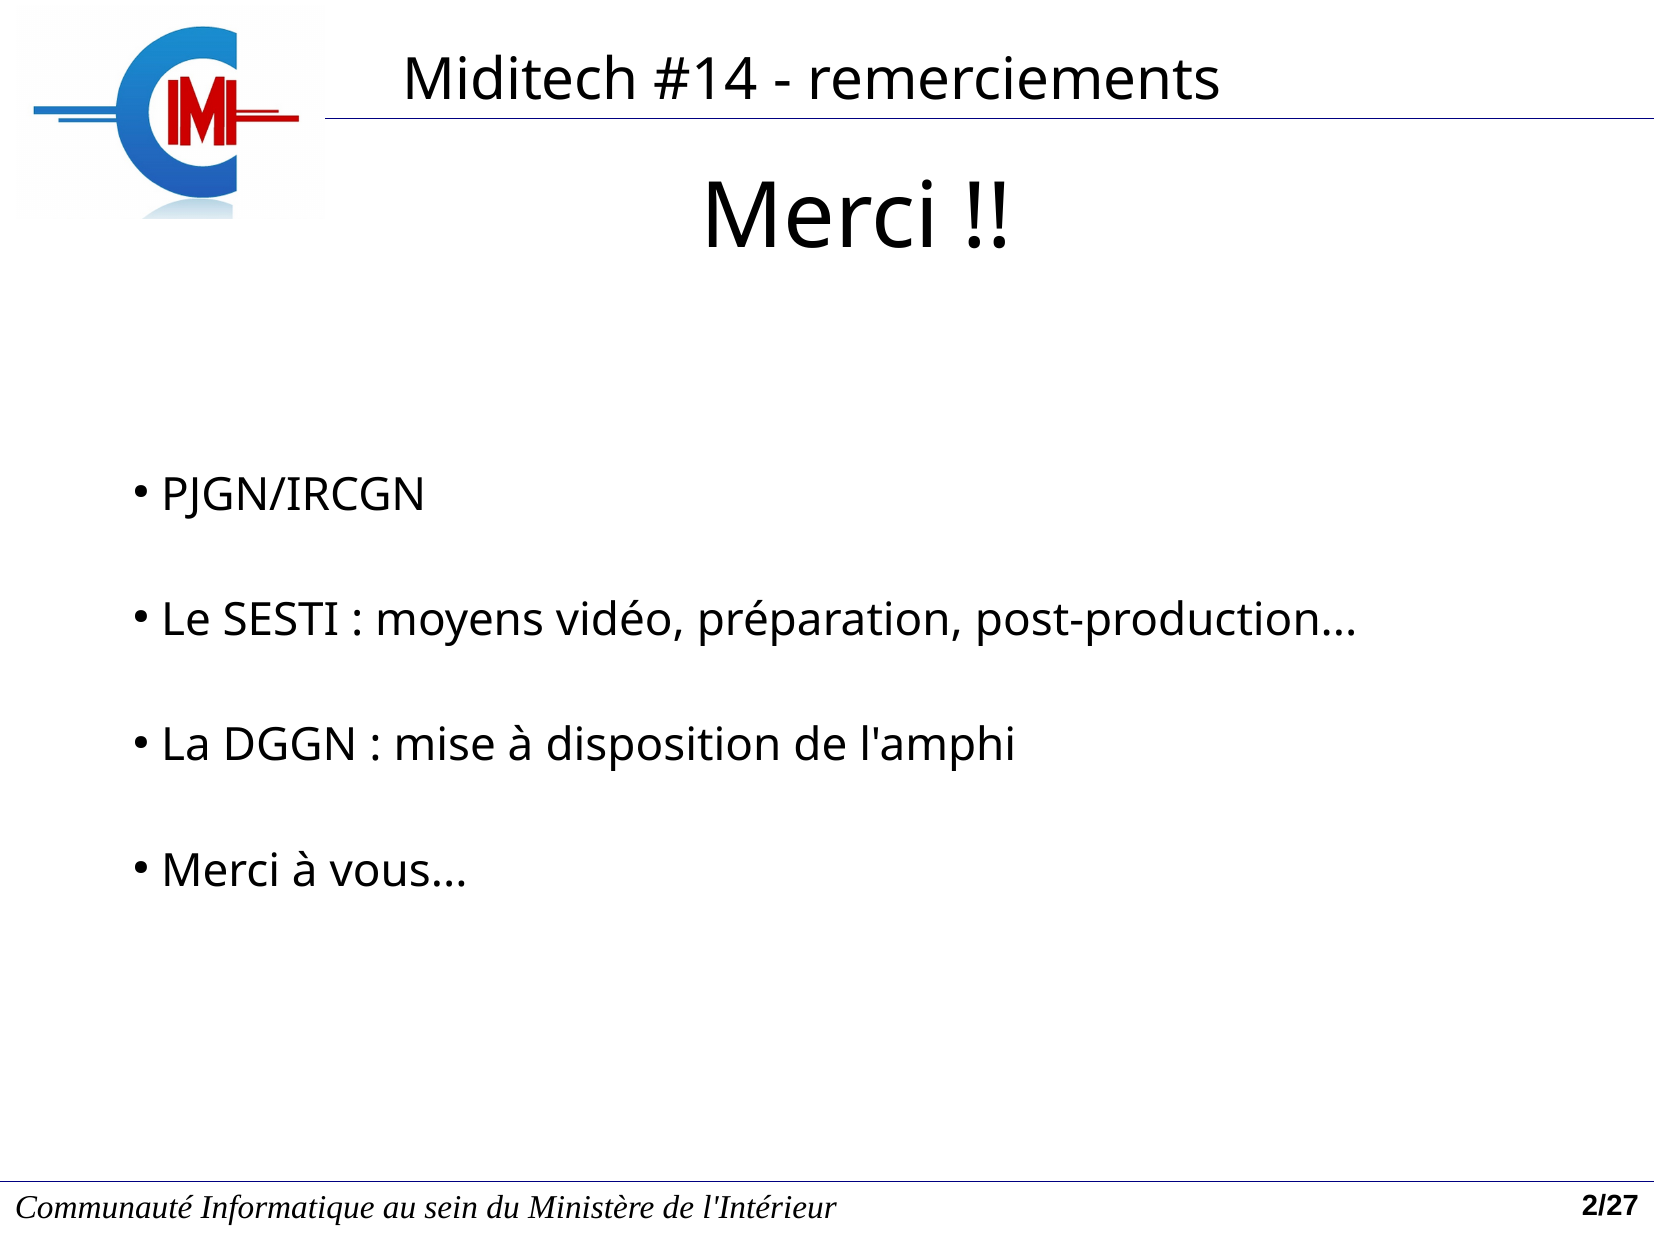

Miditech #14 - remerciements
Merci !!
 PJGN/IRCGN
 Le SESTI : moyens vidéo, préparation, post-production...
 La DGGN : mise à disposition de l'amphi
 Merci à vous...